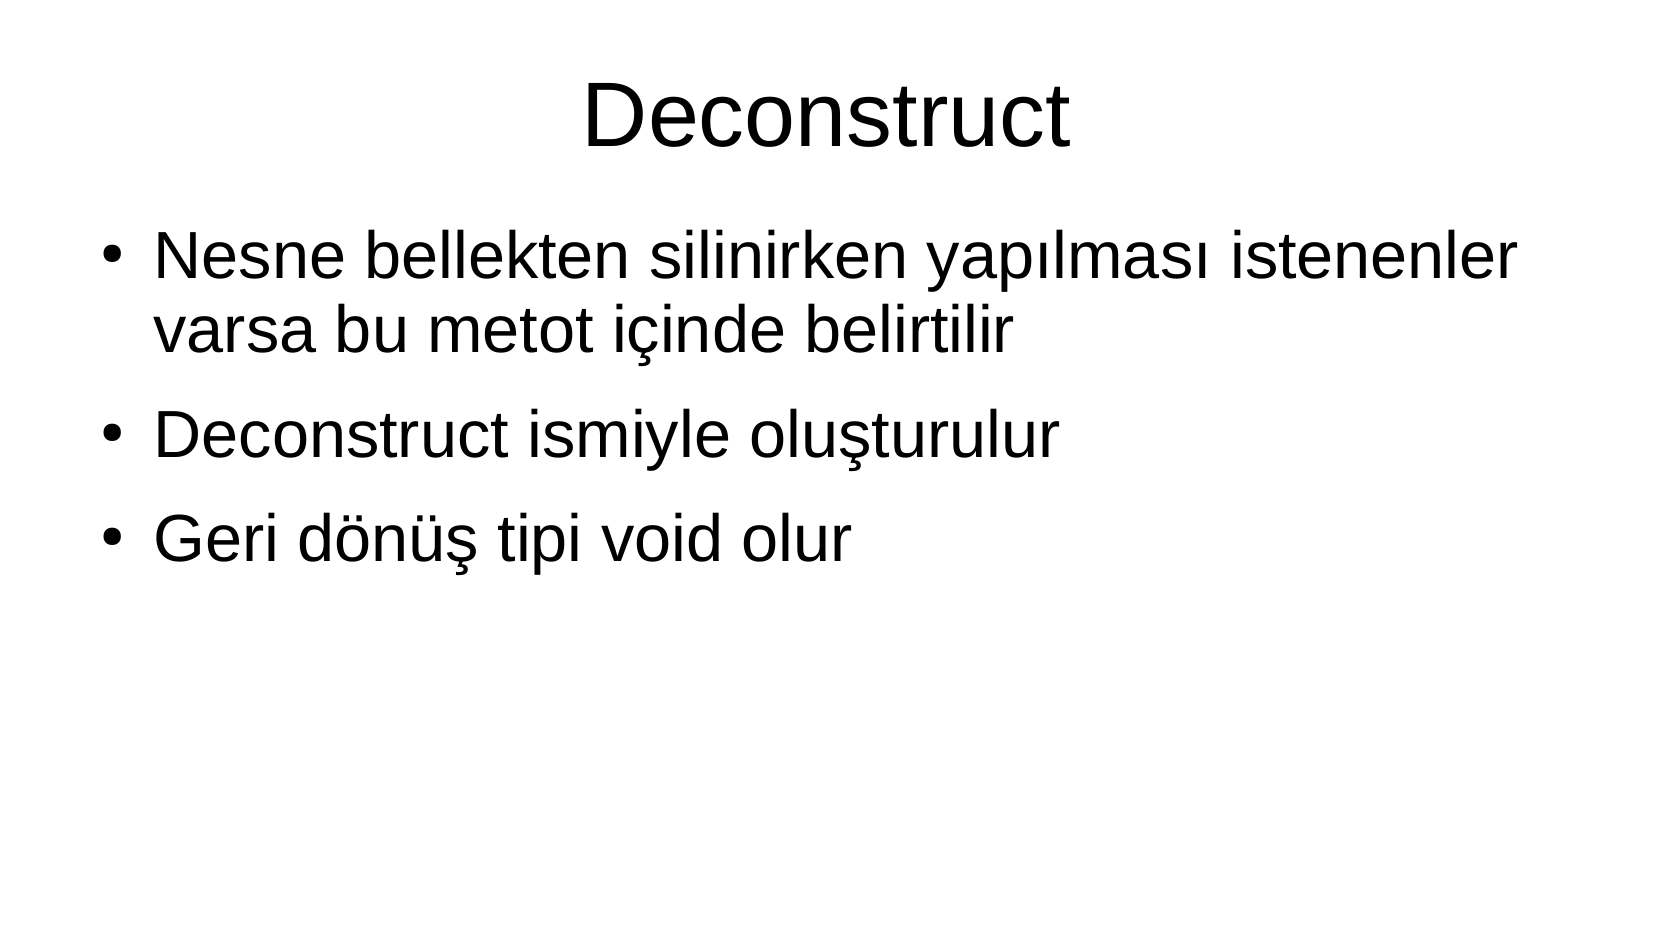

# Deconstruct
Nesne bellekten silinirken yapılması istenenler varsa bu metot içinde belirtilir
Deconstruct ismiyle oluşturulur
Geri dönüş tipi void olur